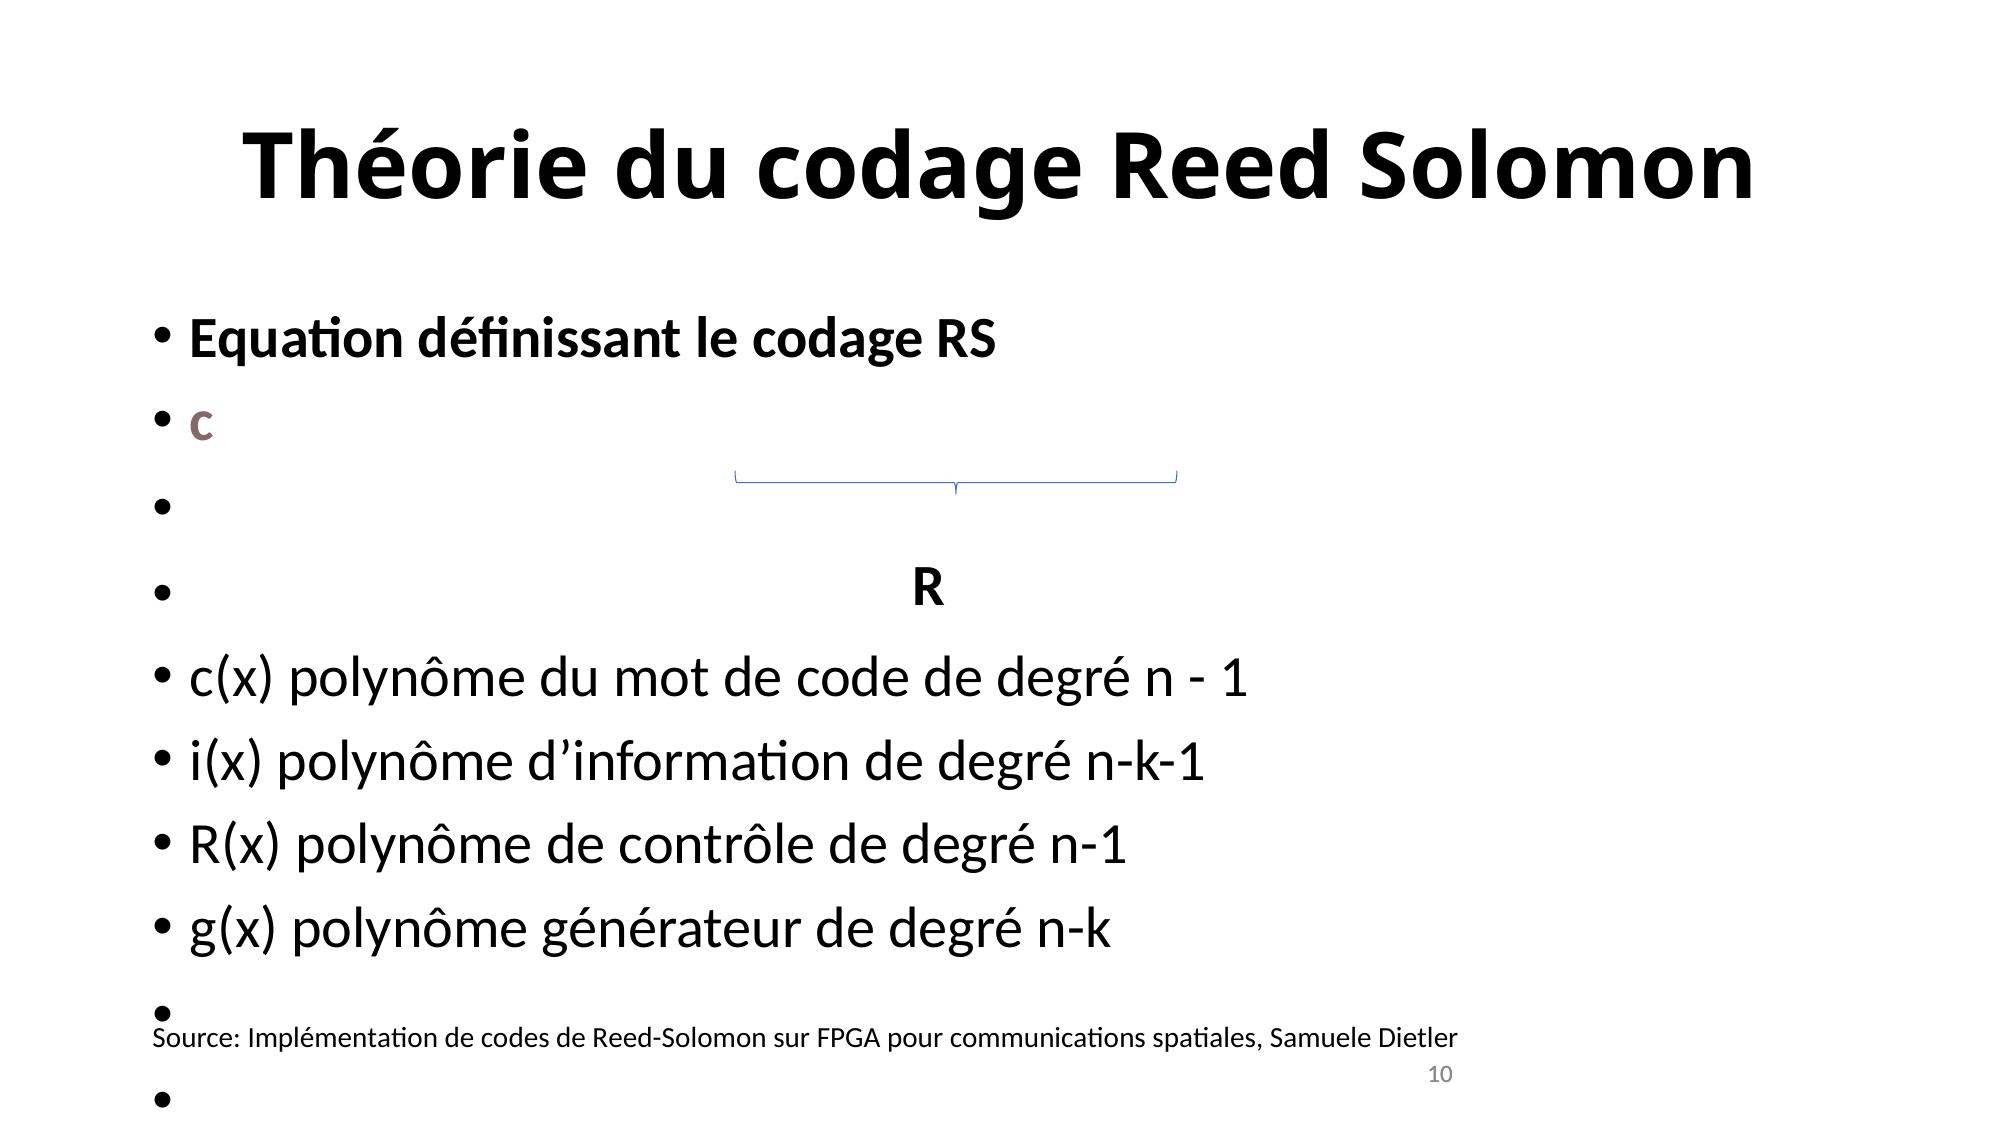

# Théorie du codage Reed Solomon
Equation définissant le codage RS
c
c(x) polynôme du mot de code de degré n - 1
i(x) polynôme d’information de degré n-k-1
R(x) polynôme de contrôle de degré n-1
g(x) polynôme générateur de degré n-k
R
Source: Implémentation de codes de Reed-Solomon sur FPGA pour communications spatiales, Samuele Dietler